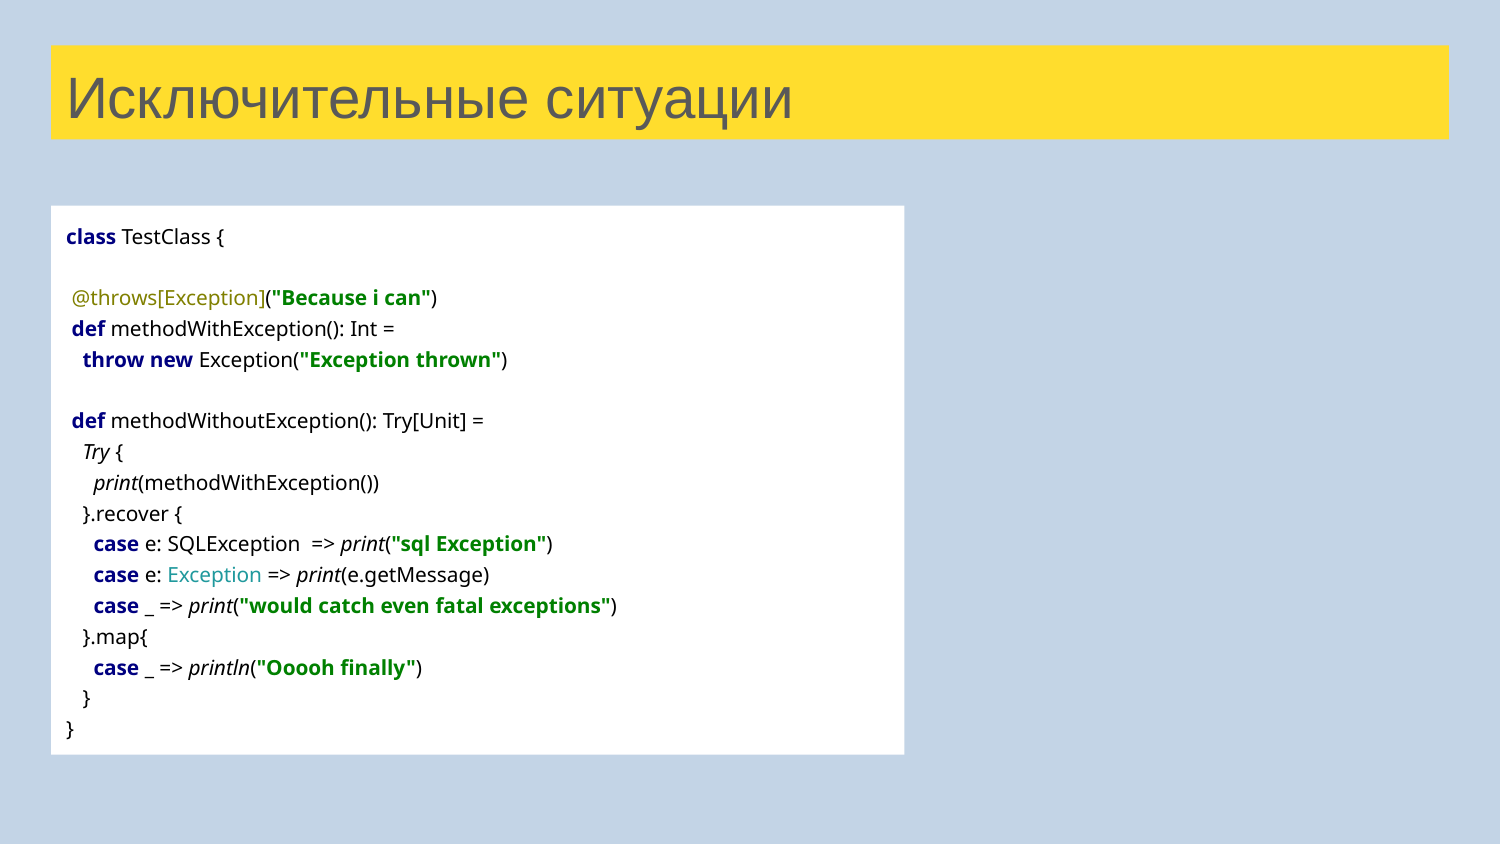

# Исключительные ситуации
class TestClass {
 @throws[Exception]("Because i can")
 def methodWithException(): Int =
 throw new Exception("Exception thrown")
 def methodWithoutException(): Try[Unit] =
 Try {
 print(methodWithException())
 }.recover {
 case e: SQLException => print("sql Exception")
 case e: Exception => print(e.getMessage)
 case _ => print("would catch even fatal exceptions")
 }.map{
 case _ => println("Ooooh finally")
 }
}